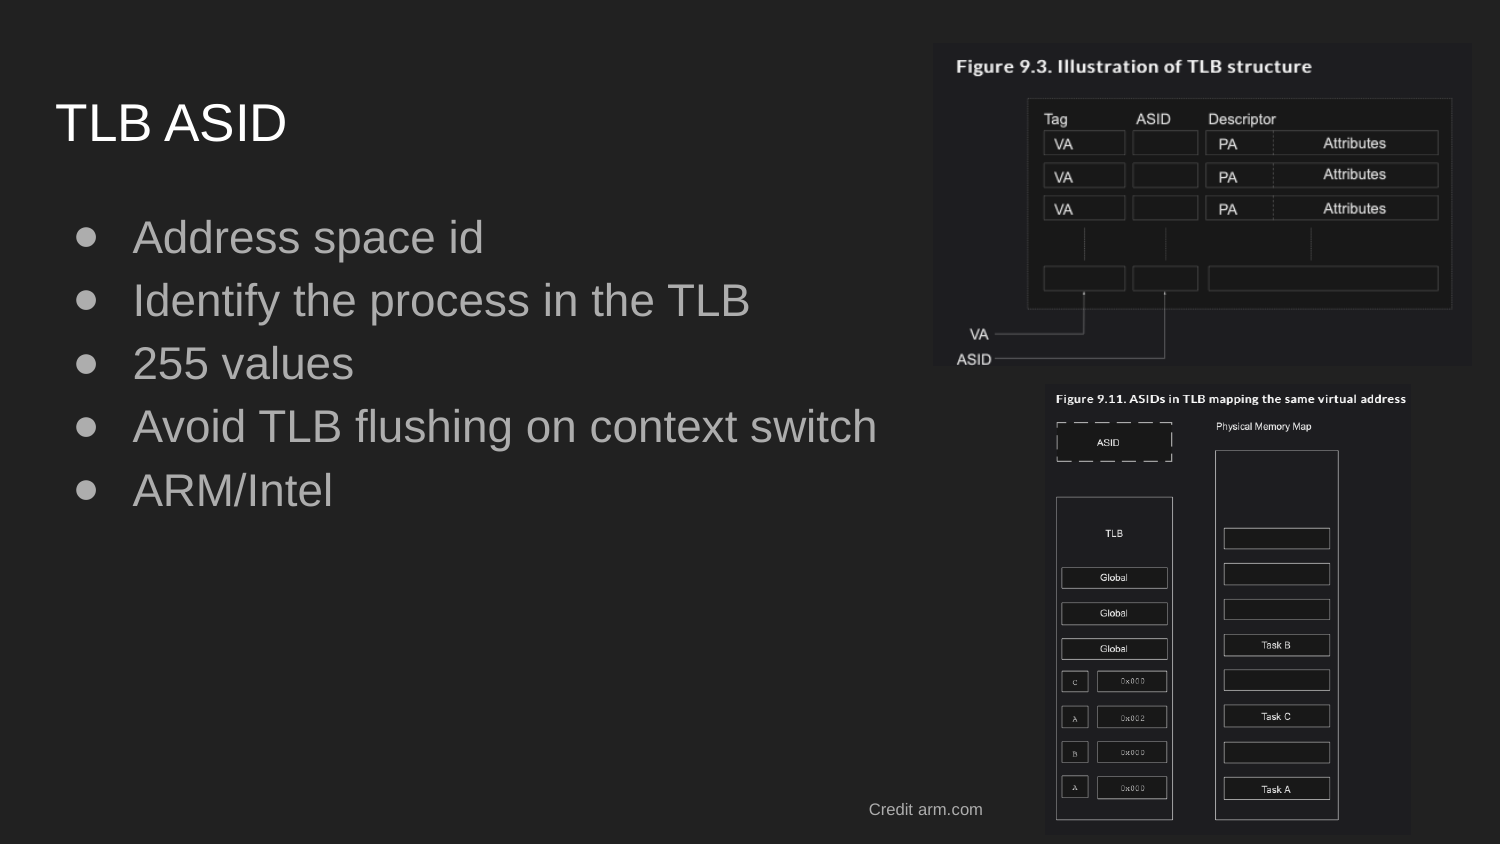

# TLB ASID
Address space id
Identify the process in the TLB
255 values
Avoid TLB flushing on context switch
ARM/Intel
Credit arm.com